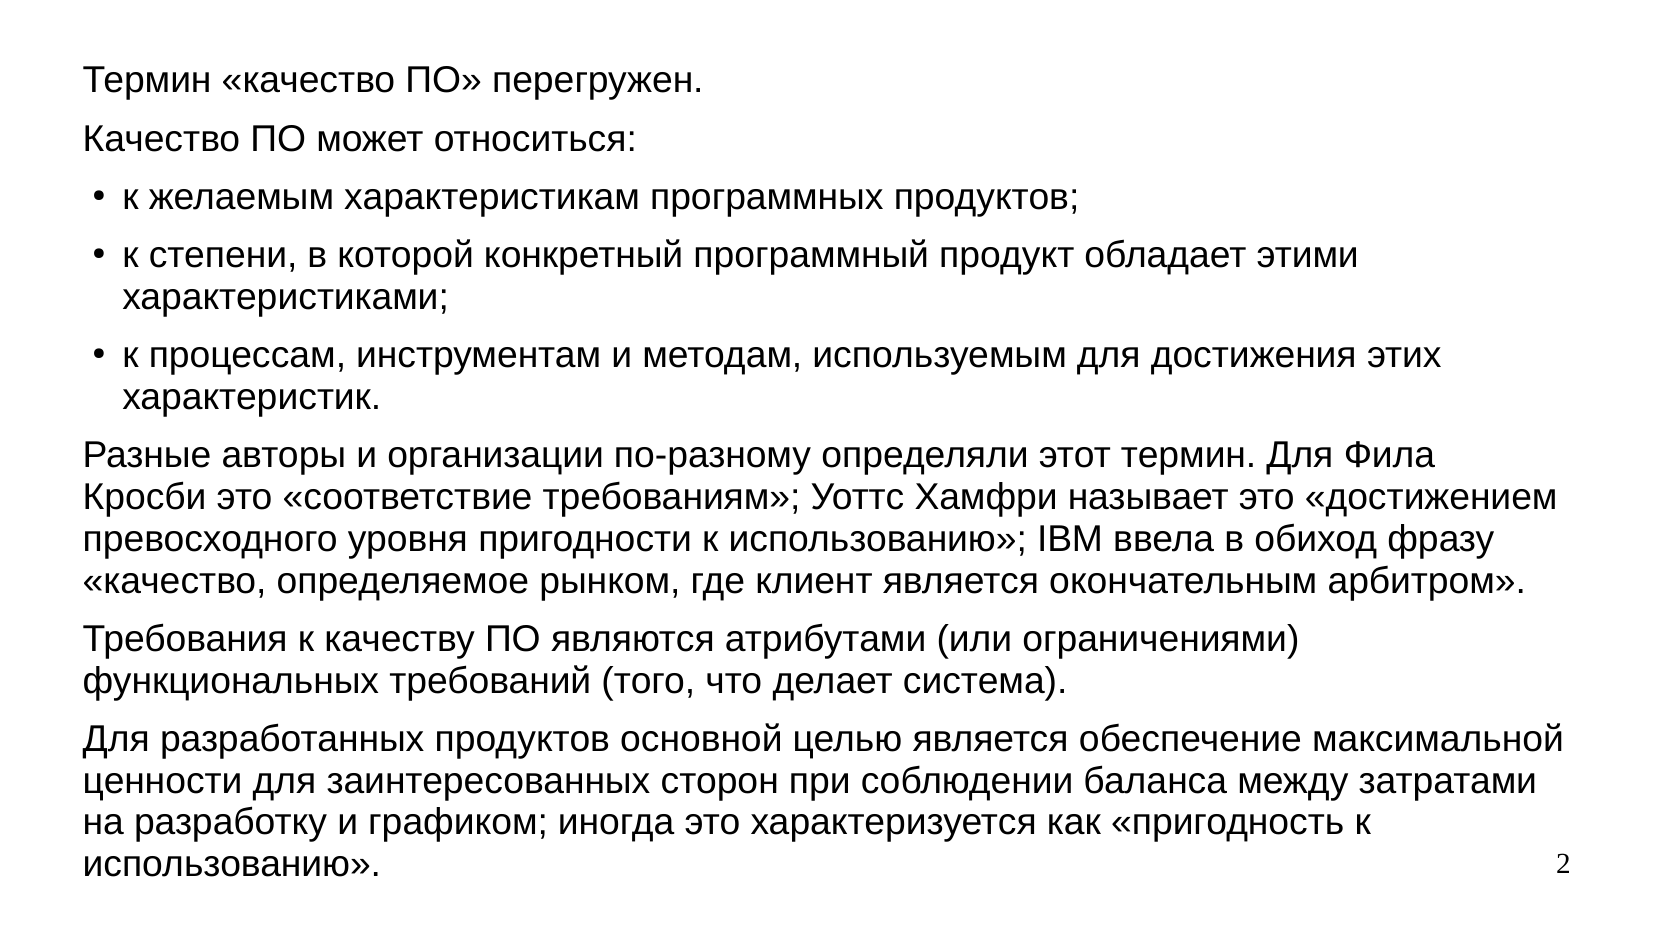

# Термин «качество ПО» перегружен.
Качество ПО может относиться:
к желаемым характеристикам программных продуктов;
к степени, в которой конкретный программный продукт обладает этими характеристиками;
к процессам, инструментам и методам, используемым для достижения этих характеристик.
Разные авторы и организации по-разному определяли этот термин. Для Фила Кросби это «соответствие требованиям»; Уоттс Хамфри называет это «достижением превосходного уровня пригодности к использованию»; IBM ввела в обиход фразу «качество, определяемое рынком, где клиент является окончательным арбитром».
Требования к качеству ПО являются атрибутами (или ограничениями) функциональных требований (того, что делает система).
Для разработанных продуктов основной целью является обеспечение максимальной ценности для заинтересованных сторон при соблюдении баланса между затратами на разработку и графиком; иногда это характеризуется как «пригодность к использованию».
2